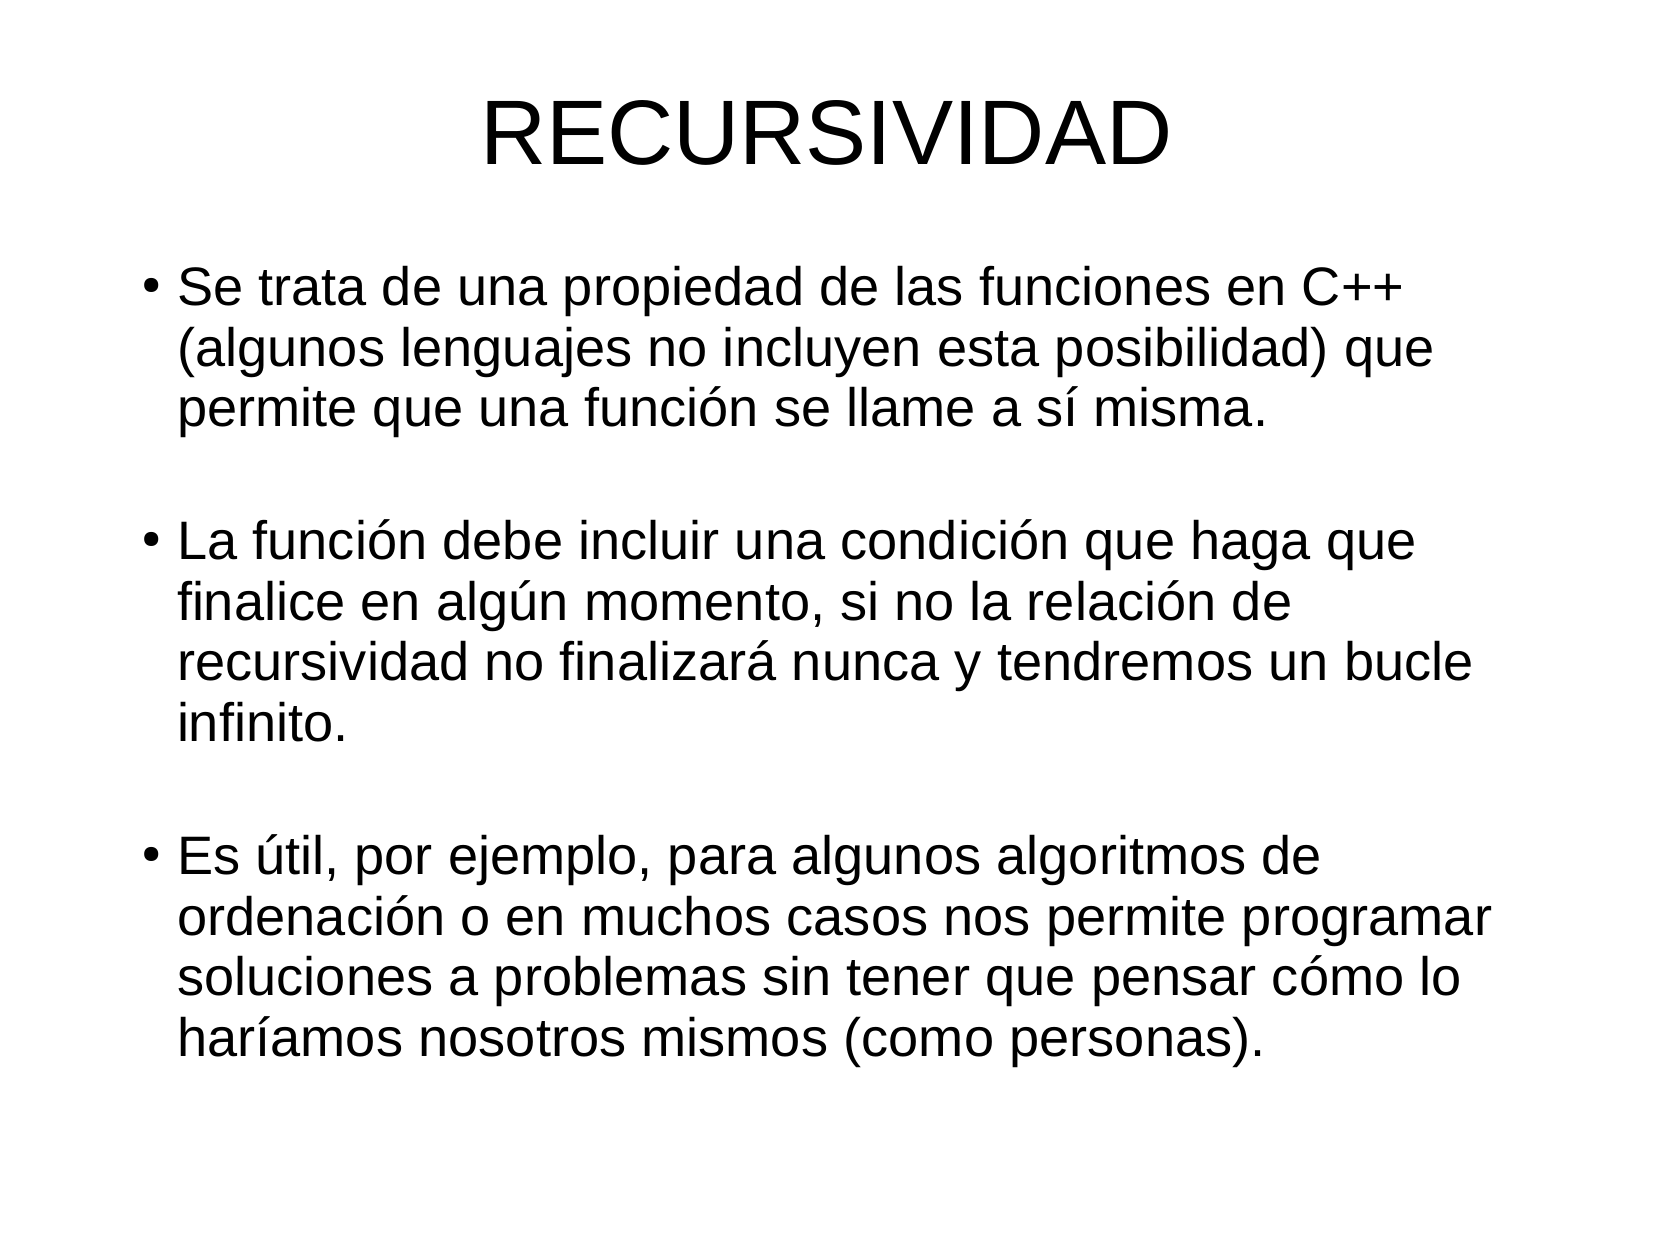

# RECURSIVIDAD
Se trata de una propiedad de las funciones en C++ (algunos lenguajes no incluyen esta posibilidad) que permite que una función se llame a sí misma.
La función debe incluir una condición que haga que finalice en algún momento, si no la relación de recursividad no finalizará nunca y tendremos un bucle infinito.
Es útil, por ejemplo, para algunos algoritmos de ordenación o en muchos casos nos permite programar soluciones a problemas sin tener que pensar cómo lo haríamos nosotros mismos (como personas).